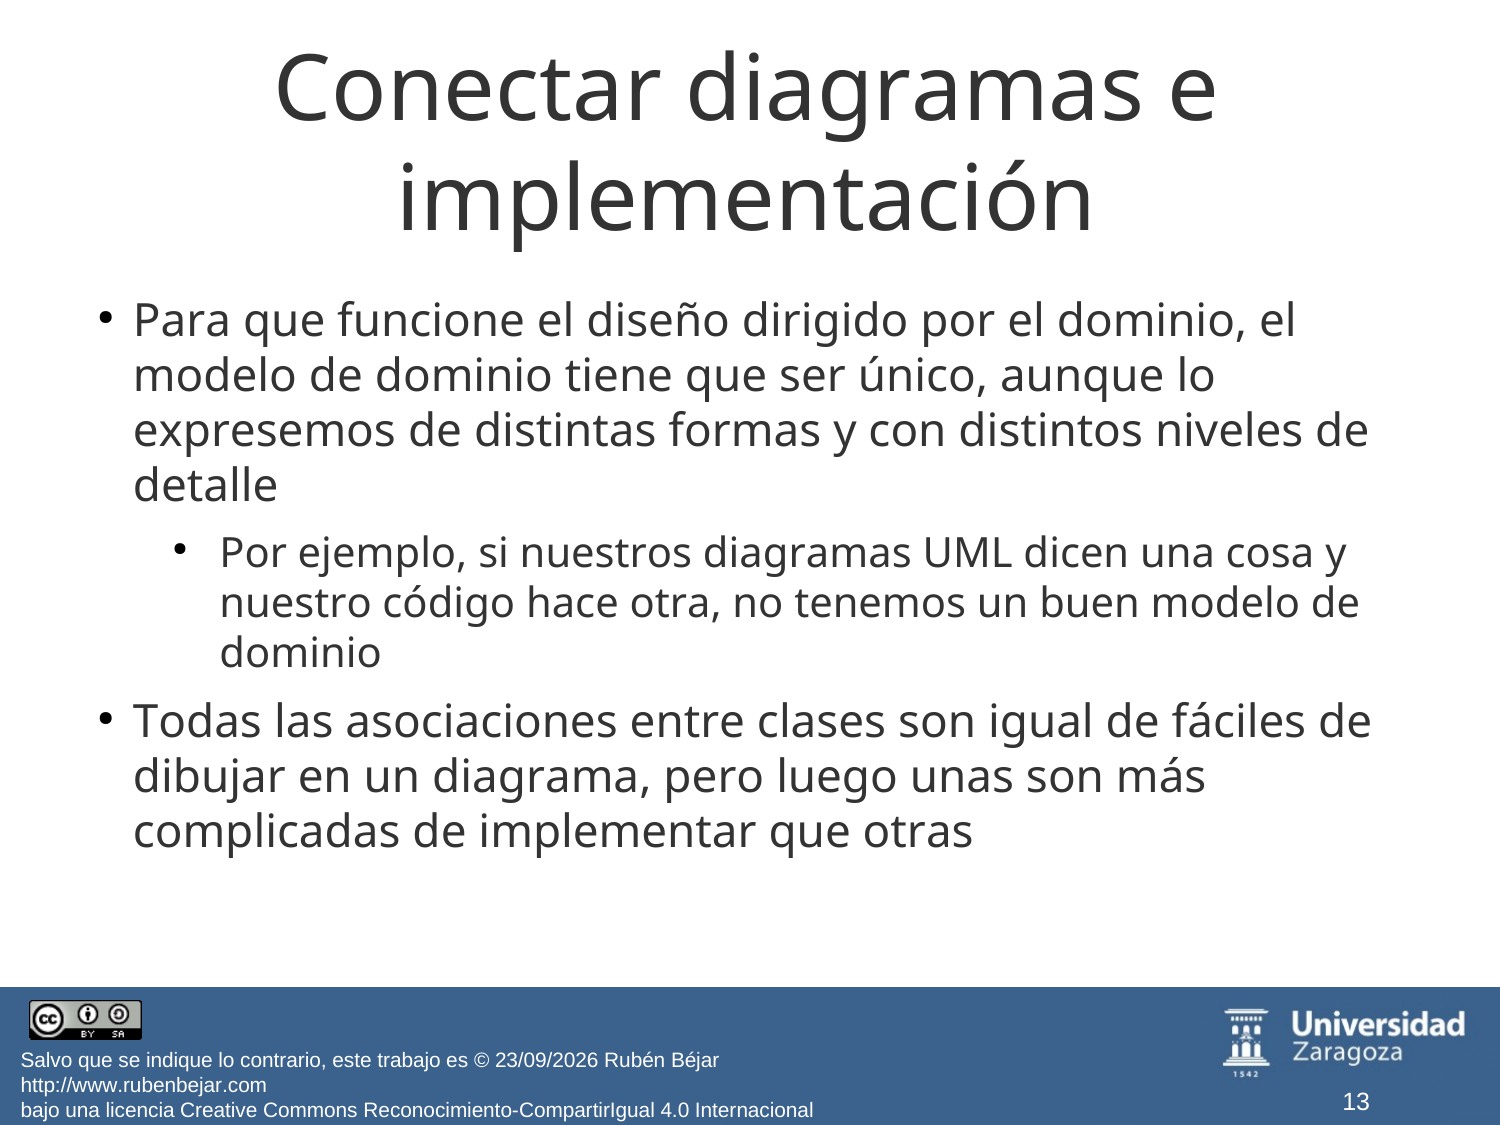

# Conectar diagramas e implementación
Para que funcione el diseño dirigido por el dominio, el modelo de dominio tiene que ser único, aunque lo expresemos de distintas formas y con distintos niveles de detalle
Por ejemplo, si nuestros diagramas UML dicen una cosa y nuestro código hace otra, no tenemos un buen modelo de dominio
Todas las asociaciones entre clases son igual de fáciles de dibujar en un diagrama, pero luego unas son más complicadas de implementar que otras